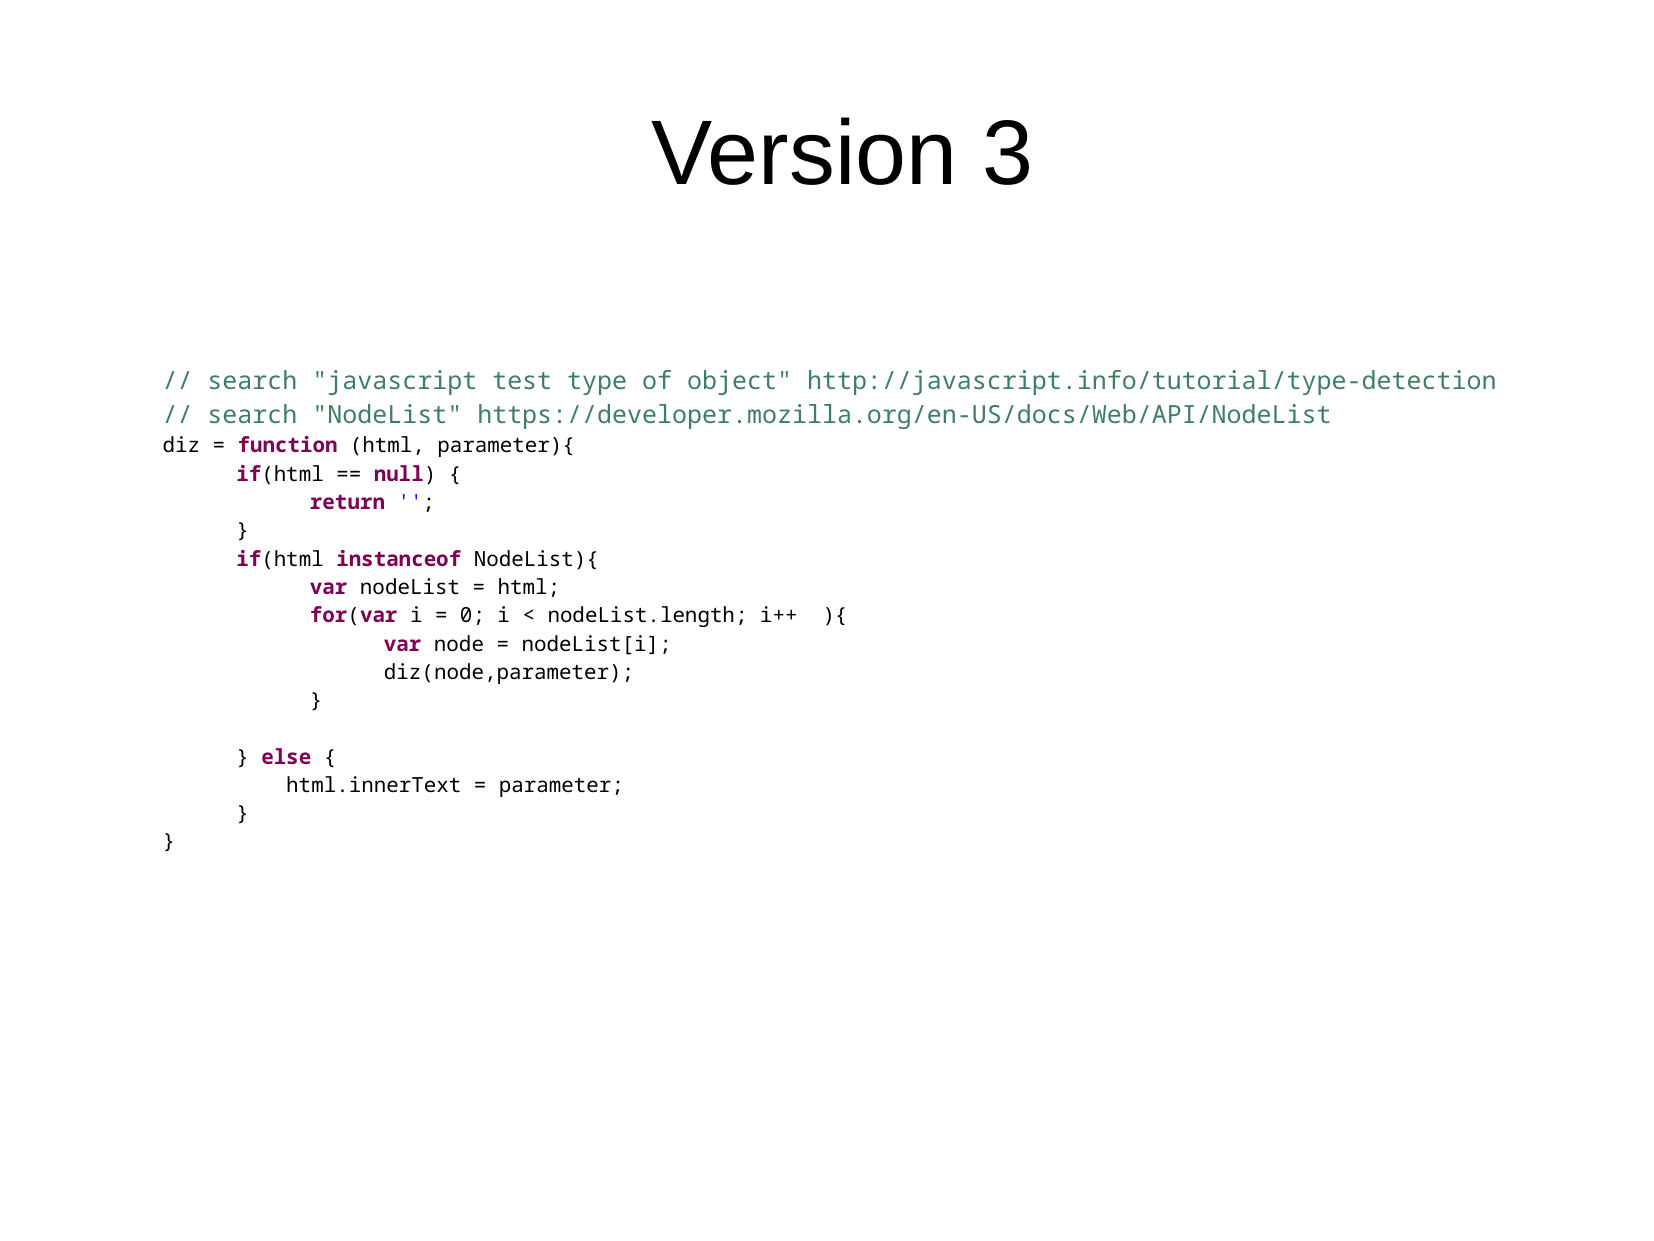

# Version 3
// search "javascript test type of object" http://javascript.info/tutorial/type-detection
// search "NodeList" https://developer.mozilla.org/en-US/docs/Web/API/NodeList
diz = function (html, parameter){
	if(html == null) {
		return '';
	}
	if(html instanceof NodeList){
		var nodeList = html;
		for(var i = 0; i < nodeList.length; i++ ){
			var node = nodeList[i];
			diz(node,parameter);
		}
	} else {
	 html.innerText = parameter;
	}
}